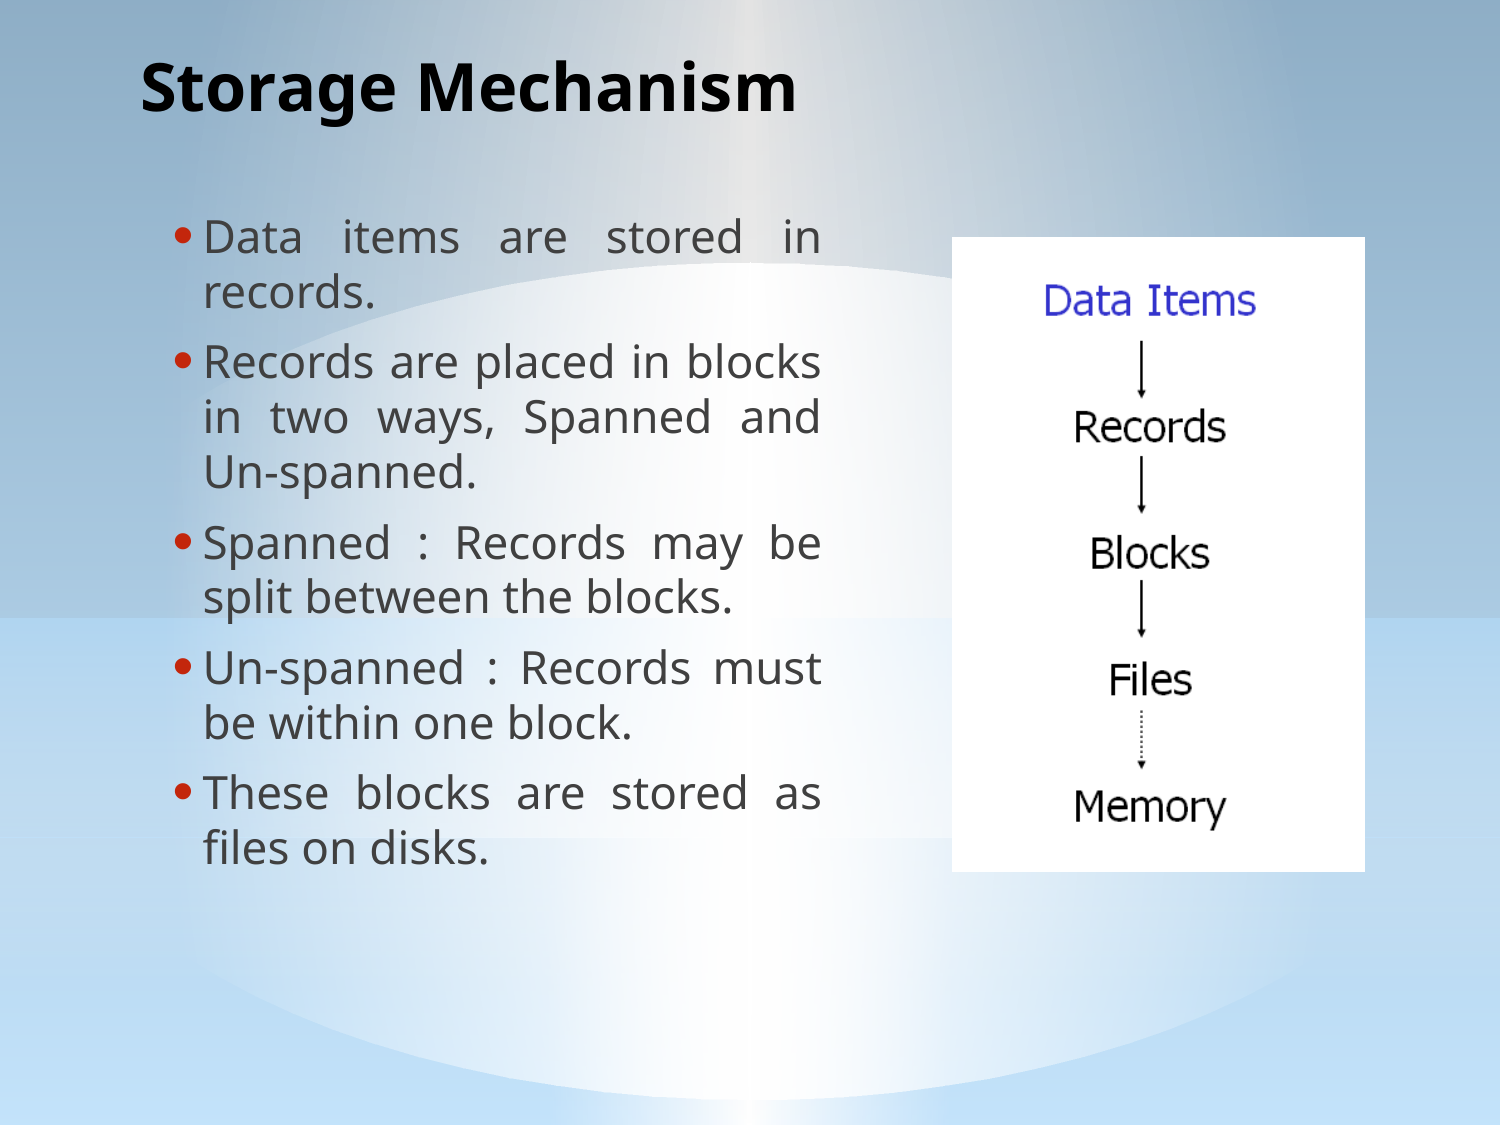

# Storage Mechanism
Data items are stored in records.
Records are placed in blocks in two ways, Spanned and Un-spanned.
Spanned : Records may be split between the blocks.
Un-spanned : Records must be within one block.
These blocks are stored as files on disks.